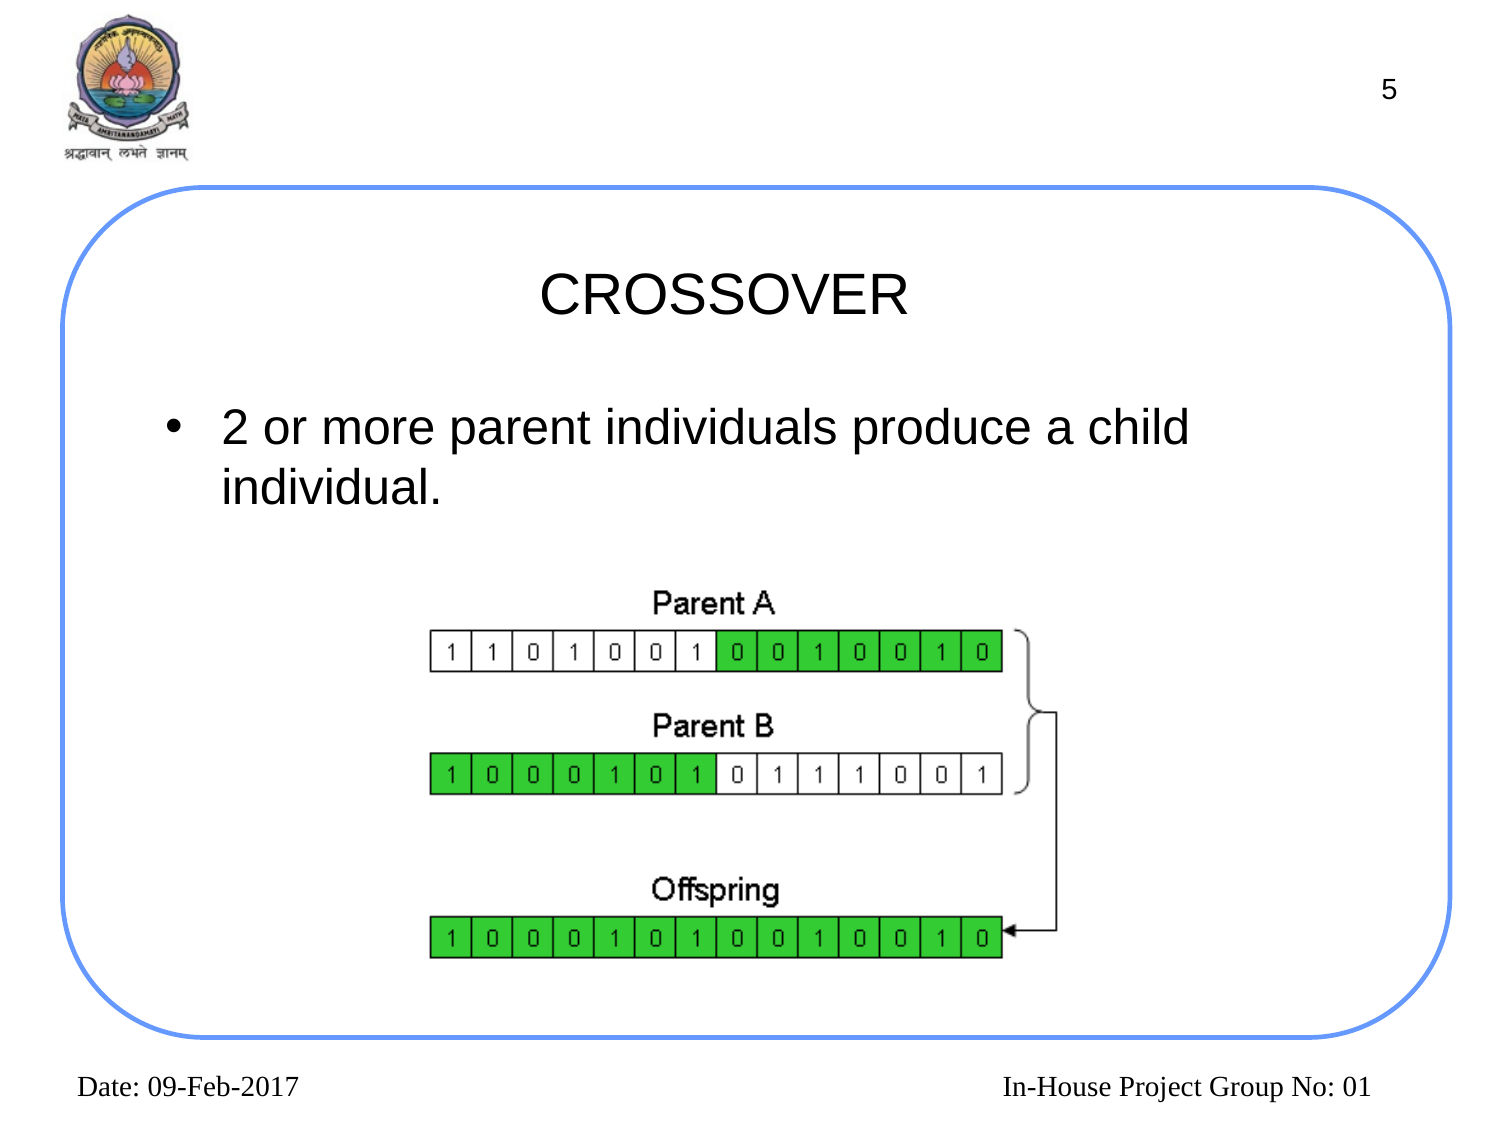

# CROSSOVER
2 or more parent individuals produce a child individual.
Date: 09-Feb-2017
In-House Project Group No: 01